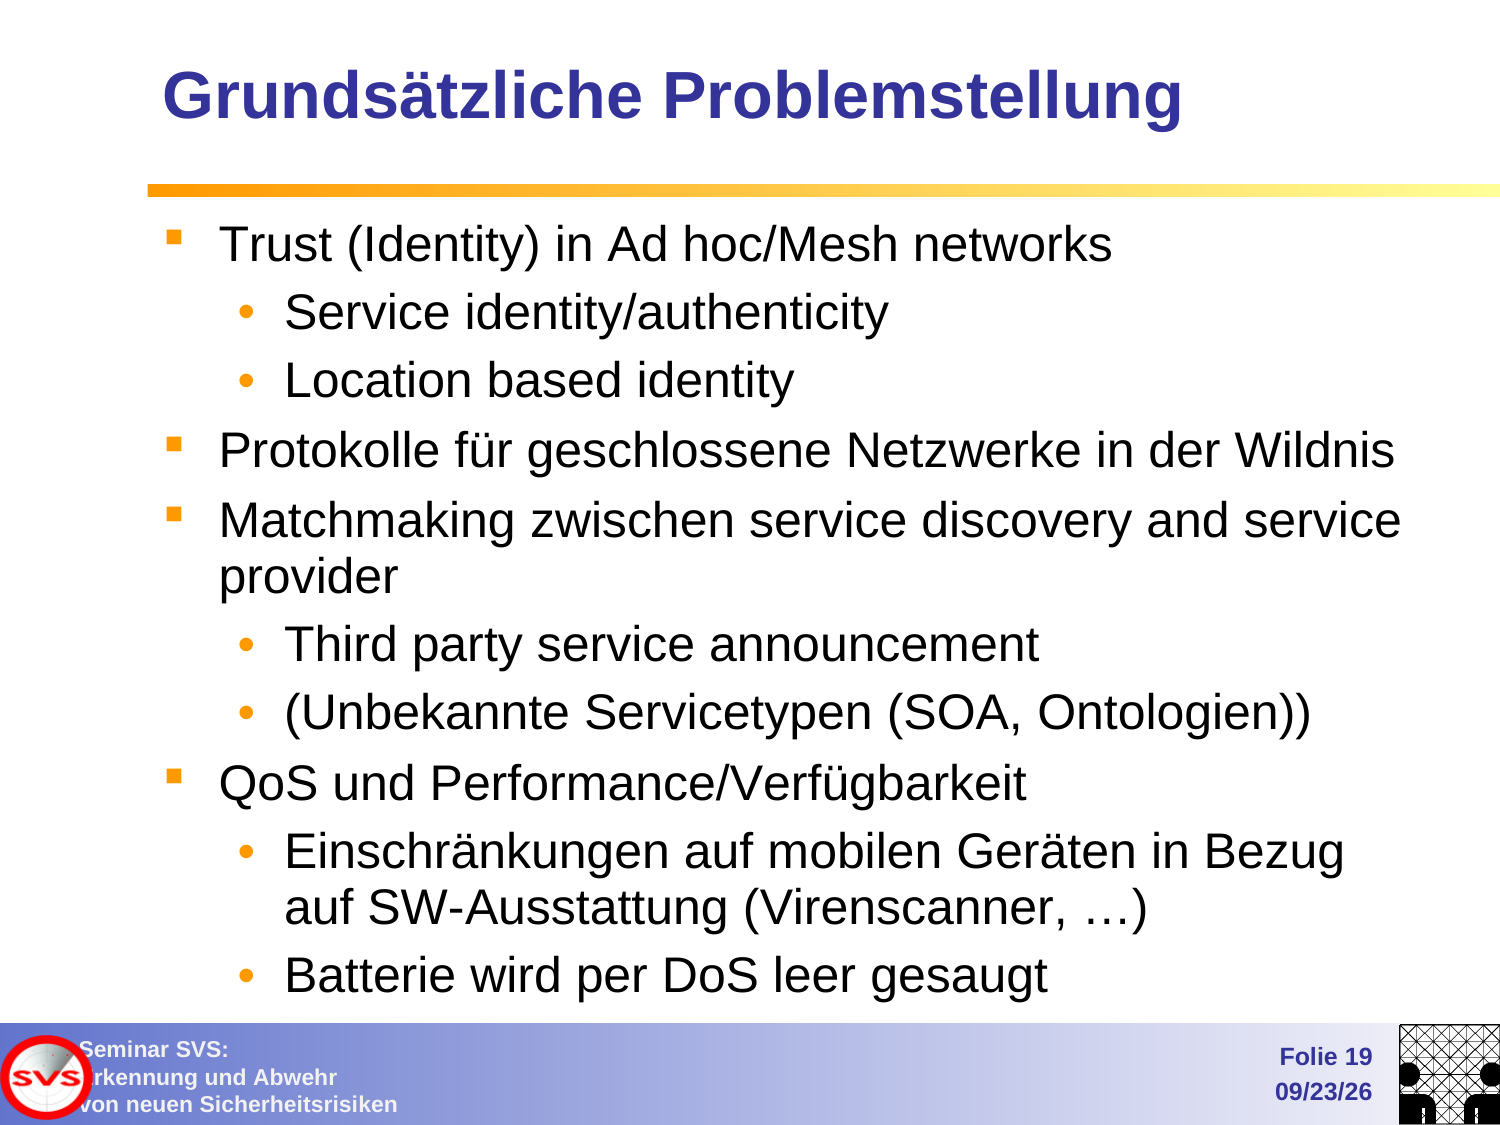

# Grundsätzliche Problemstellung
Trust (Identity) in Ad hoc/Mesh networks
Service identity/authenticity
Location based identity
Protokolle für geschlossene Netzwerke in der Wildnis
Matchmaking zwischen service discovery and service provider
Third party service announcement
(Unbekannte Servicetypen (SOA, Ontologien))
QoS und Performance/Verfügbarkeit
Einschränkungen auf mobilen Geräten in Bezug auf SW-Ausstattung (Virenscanner, …)
Batterie wird per DoS leer gesaugt
19